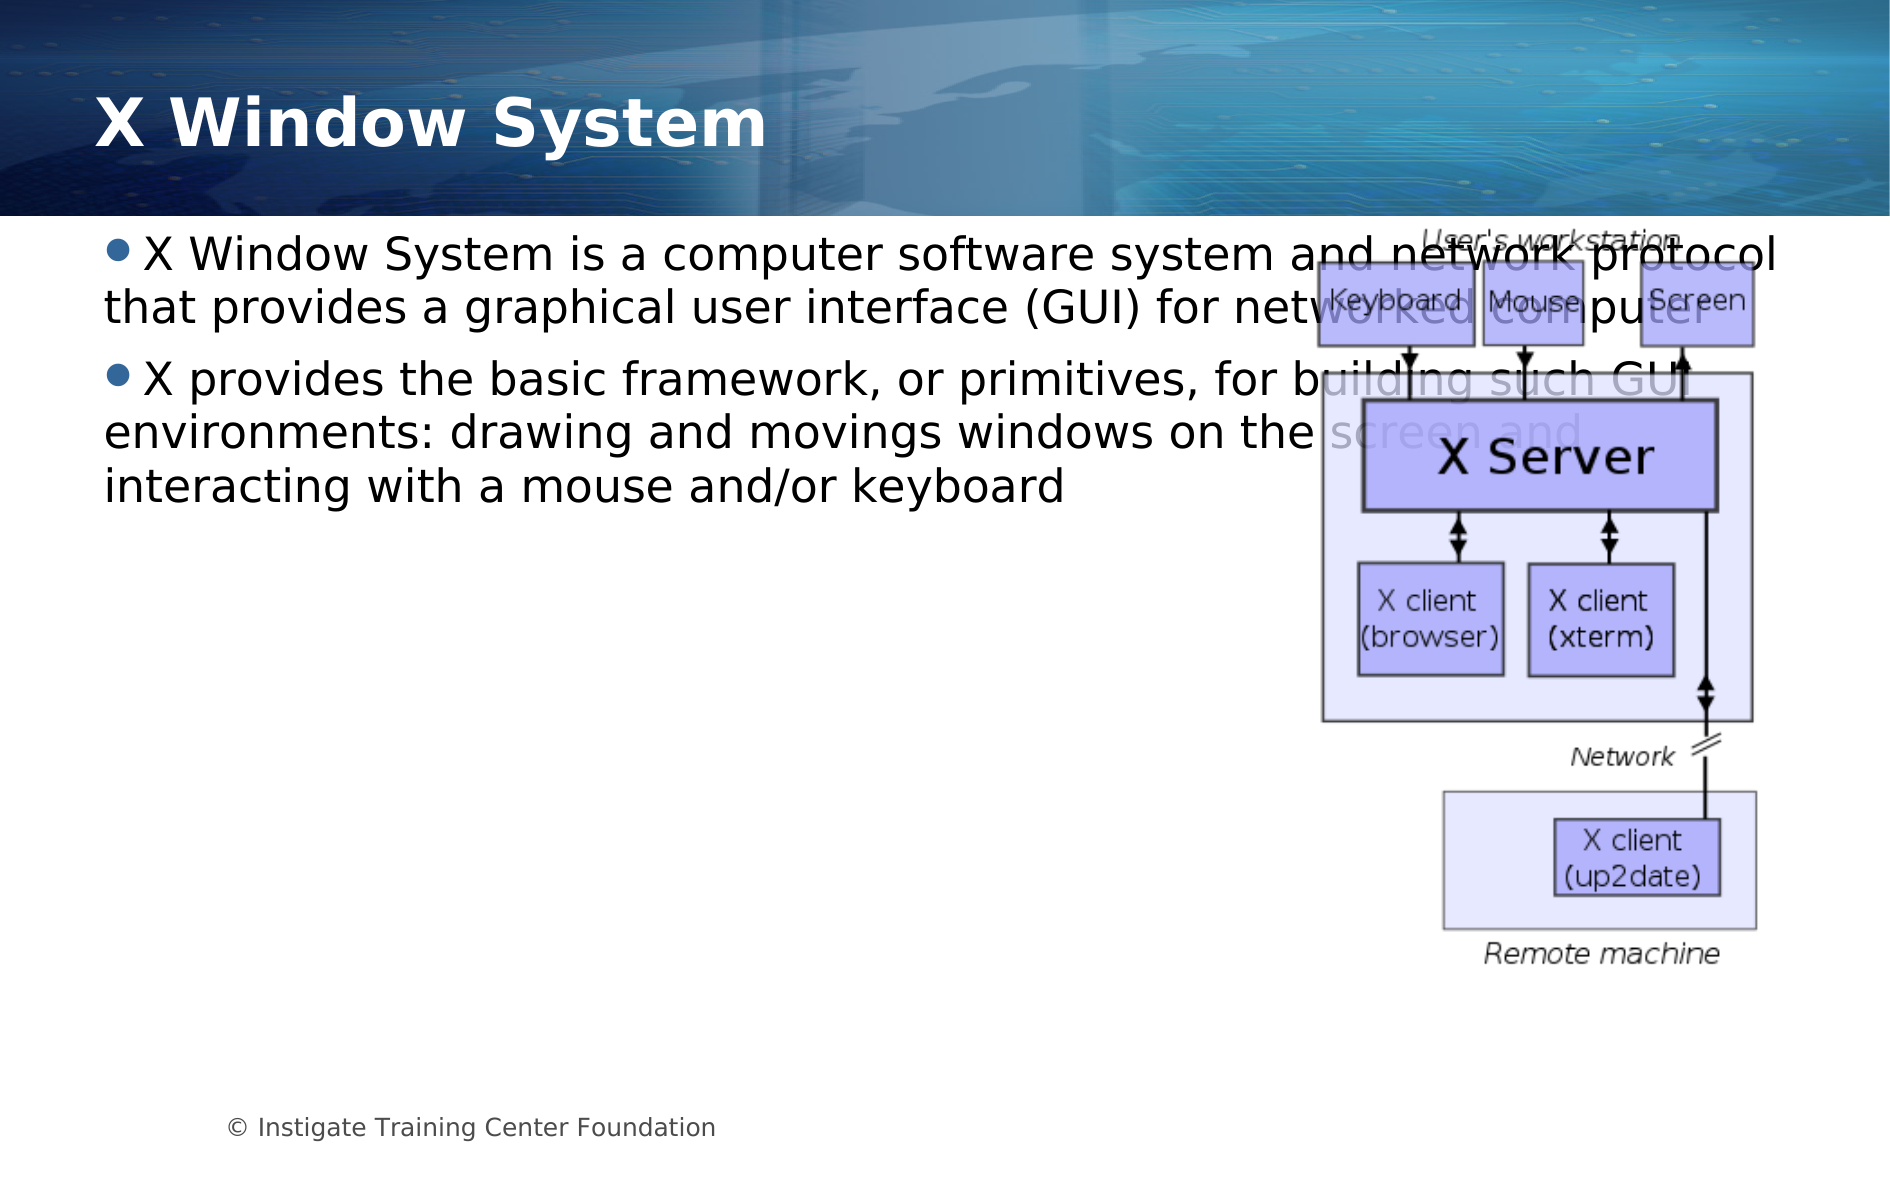

# X Window System
X Window System is a computer software system and network protocol that provides a graphical user interface (GUI) for networked computer
X provides the basic framework, or primitives, for building such GUI environments: drawing and movings windows on the screen and interacting with a mouse and/or keyboard